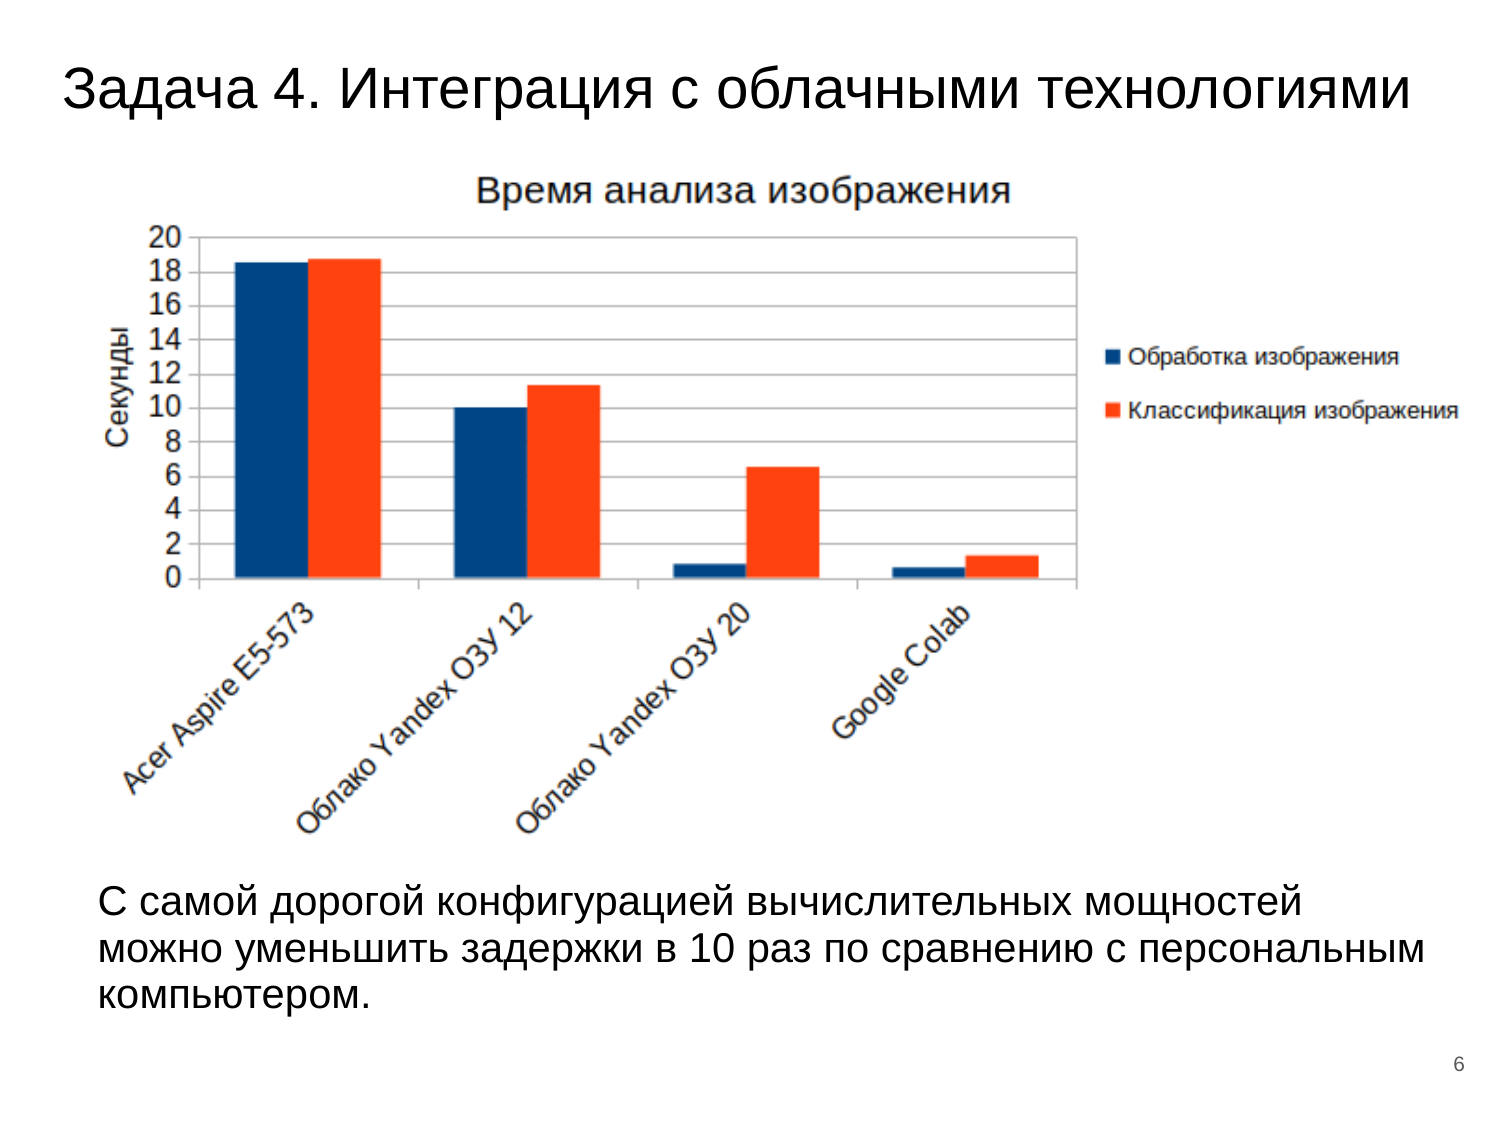

# Задача 4. Интеграция с облачными технологиями
С самой дорогой конфигурацией вычислительных мощностей можно уменьшить задержки в 10 раз по сравнению с персональным компьютером.